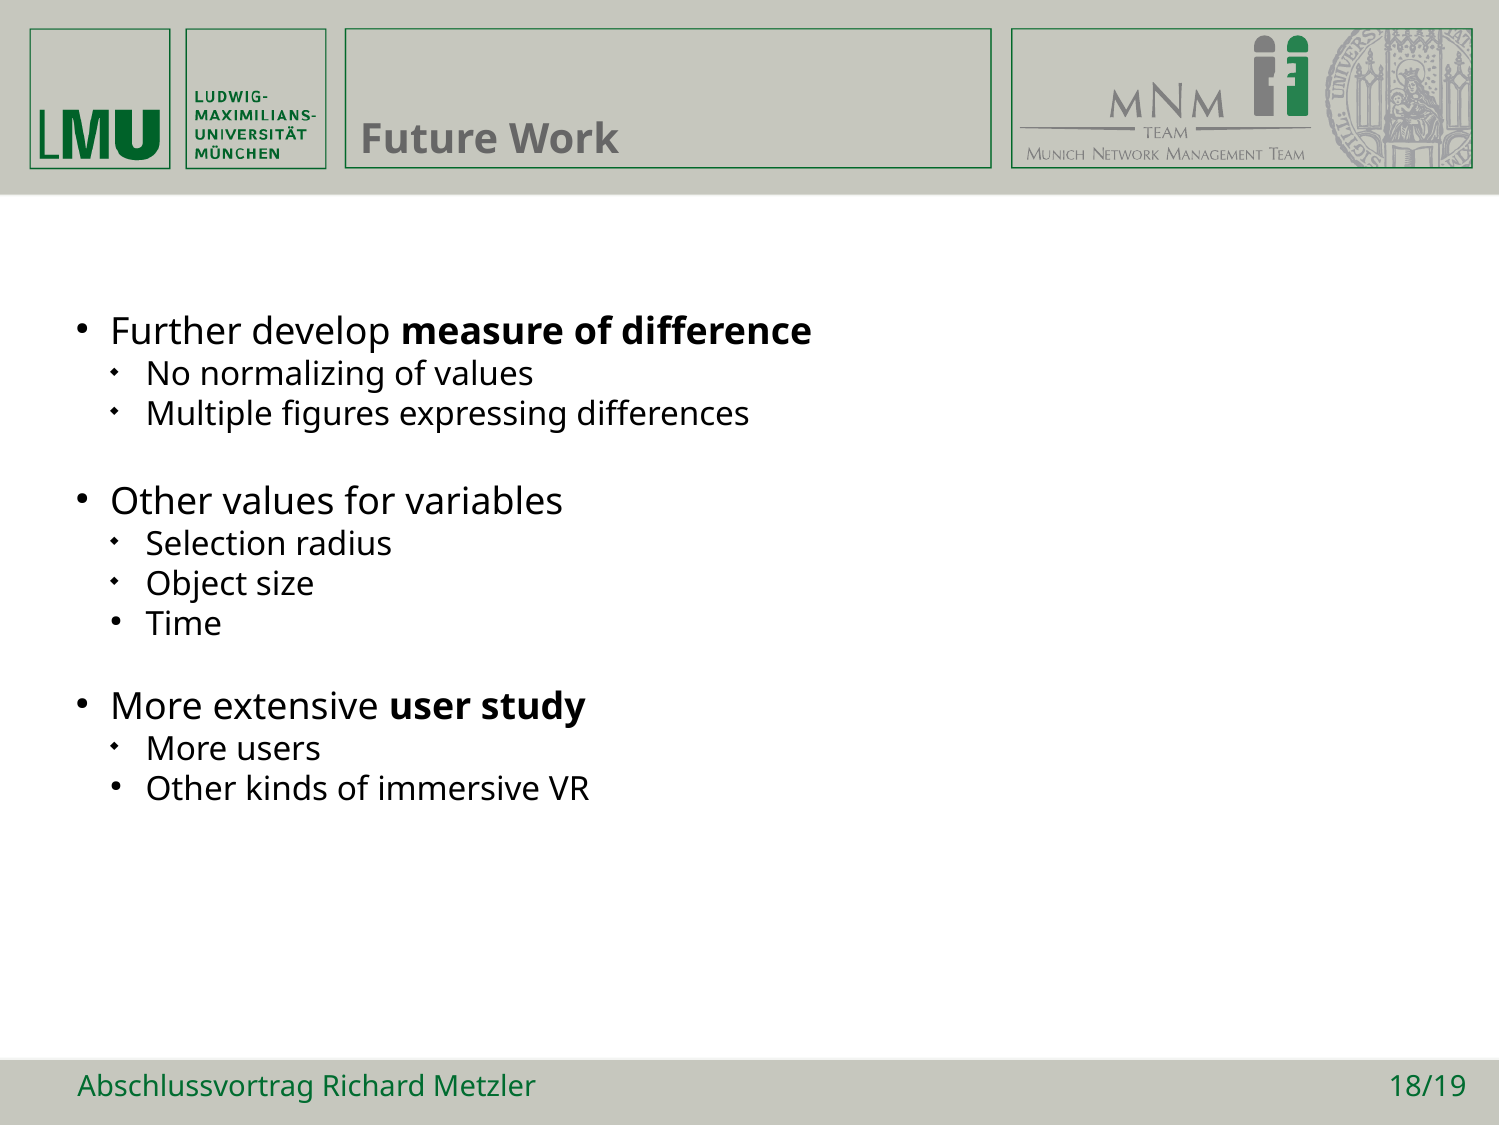

Future Work
Further develop measure of difference
No normalizing of values
Multiple figures expressing differences
Other values for variables
Selection radius
Object size
Time
More extensive user study
More users
Other kinds of immersive VR
Abschlussvortrag Richard Metzler
18/19